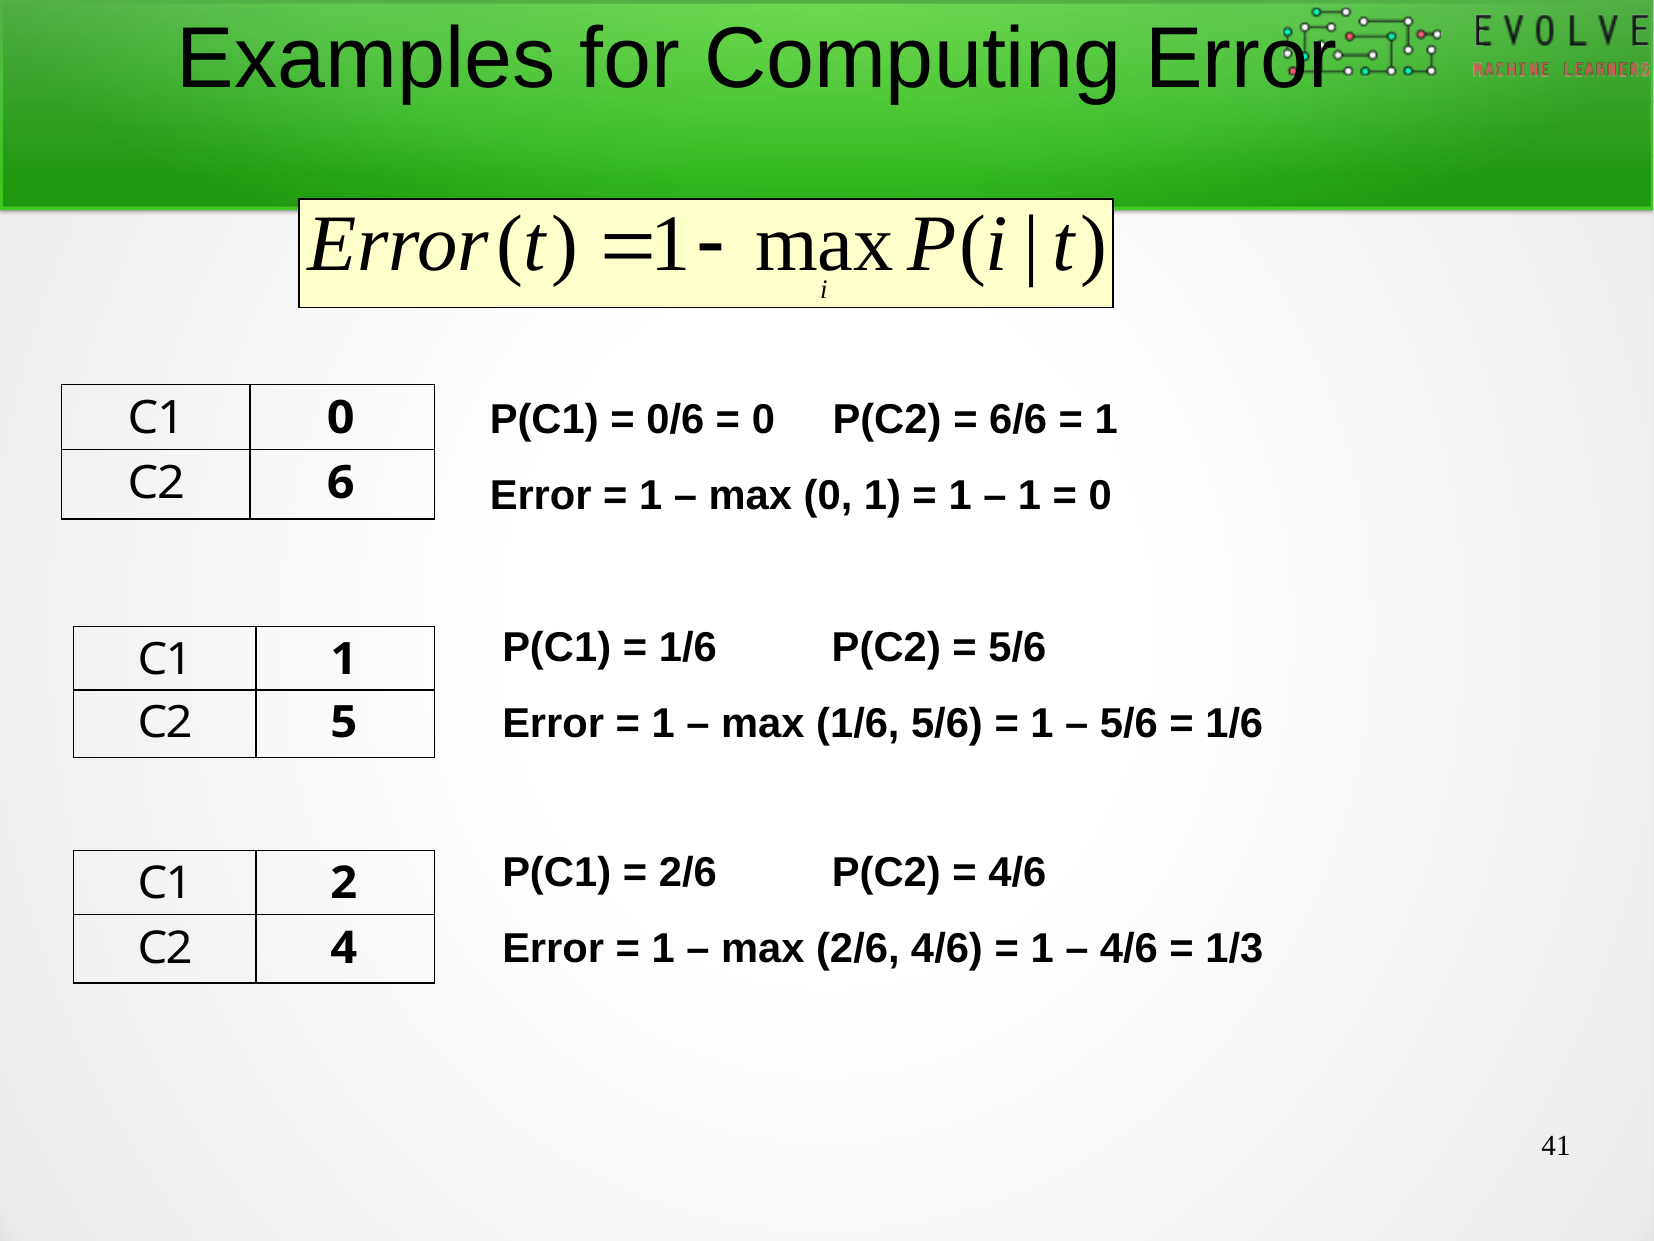

# Examples for Computing Error
P(C1) = 0/6 = 0 P(C2) = 6/6 = 1
Error = 1 – max (0, 1) = 1 – 1 = 0
P(C1) = 1/6 P(C2) = 5/6
Error = 1 – max (1/6, 5/6) = 1 – 5/6 = 1/6
P(C1) = 2/6 P(C2) = 4/6
Error = 1 – max (2/6, 4/6) = 1 – 4/6 = 1/3
41